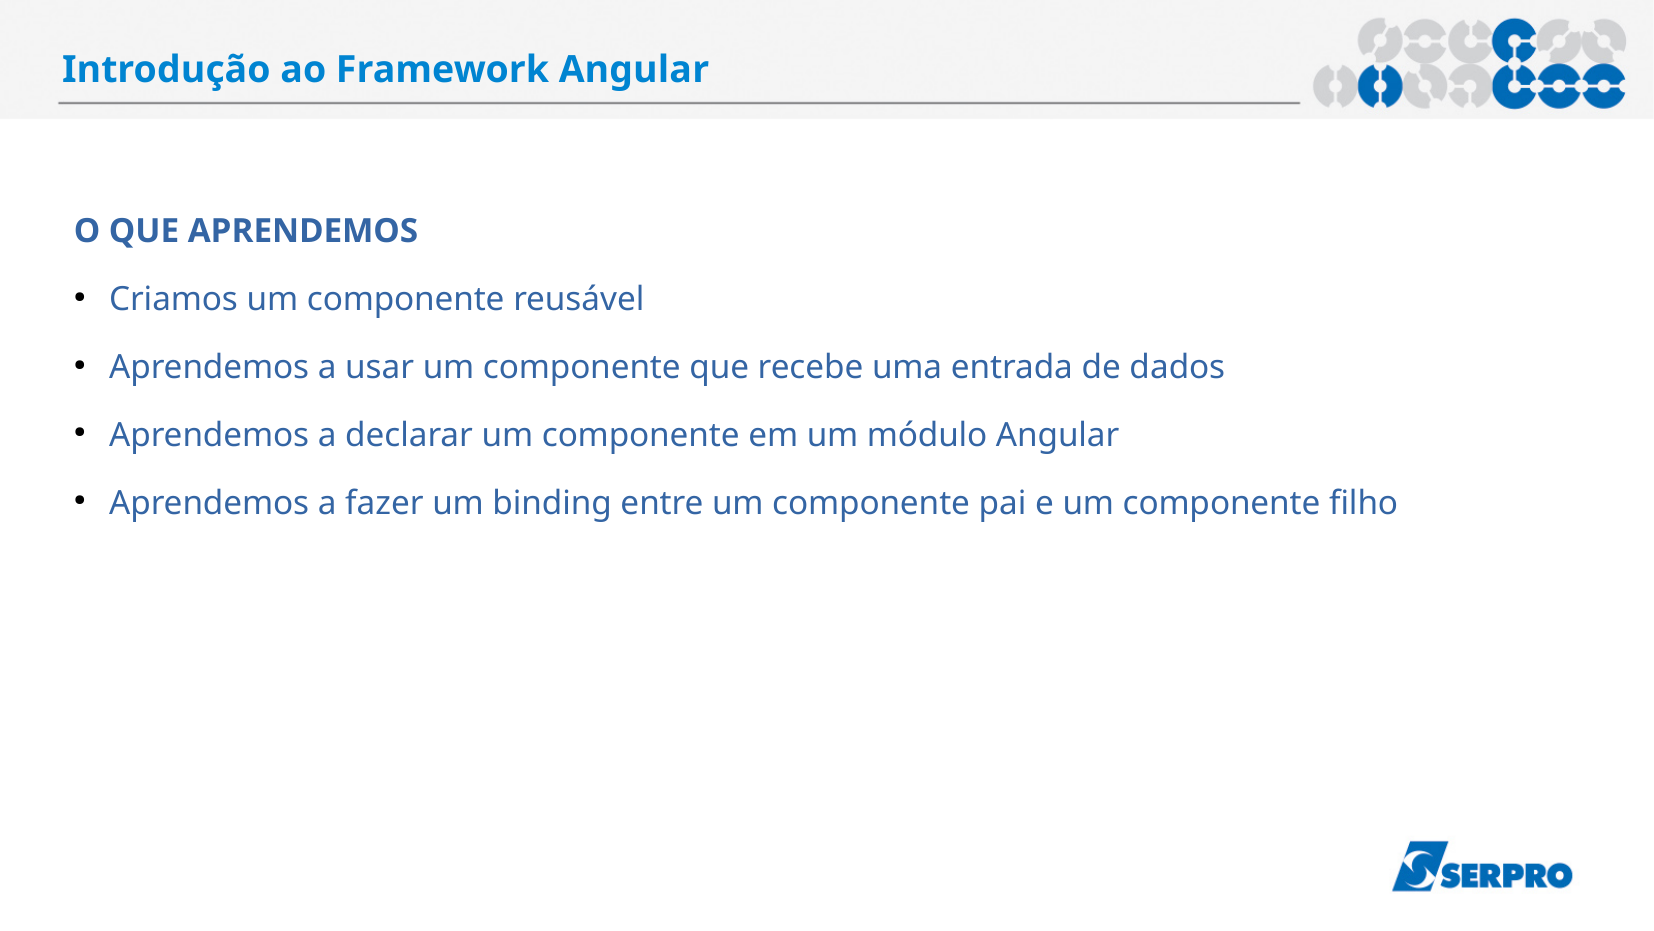

Introdução ao Framework Angular
O QUE APRENDEMOS
Criamos um componente reusável
Aprendemos a usar um componente que recebe uma entrada de dados
Aprendemos a declarar um componente em um módulo Angular
Aprendemos a fazer um binding entre um componente pai e um componente filho